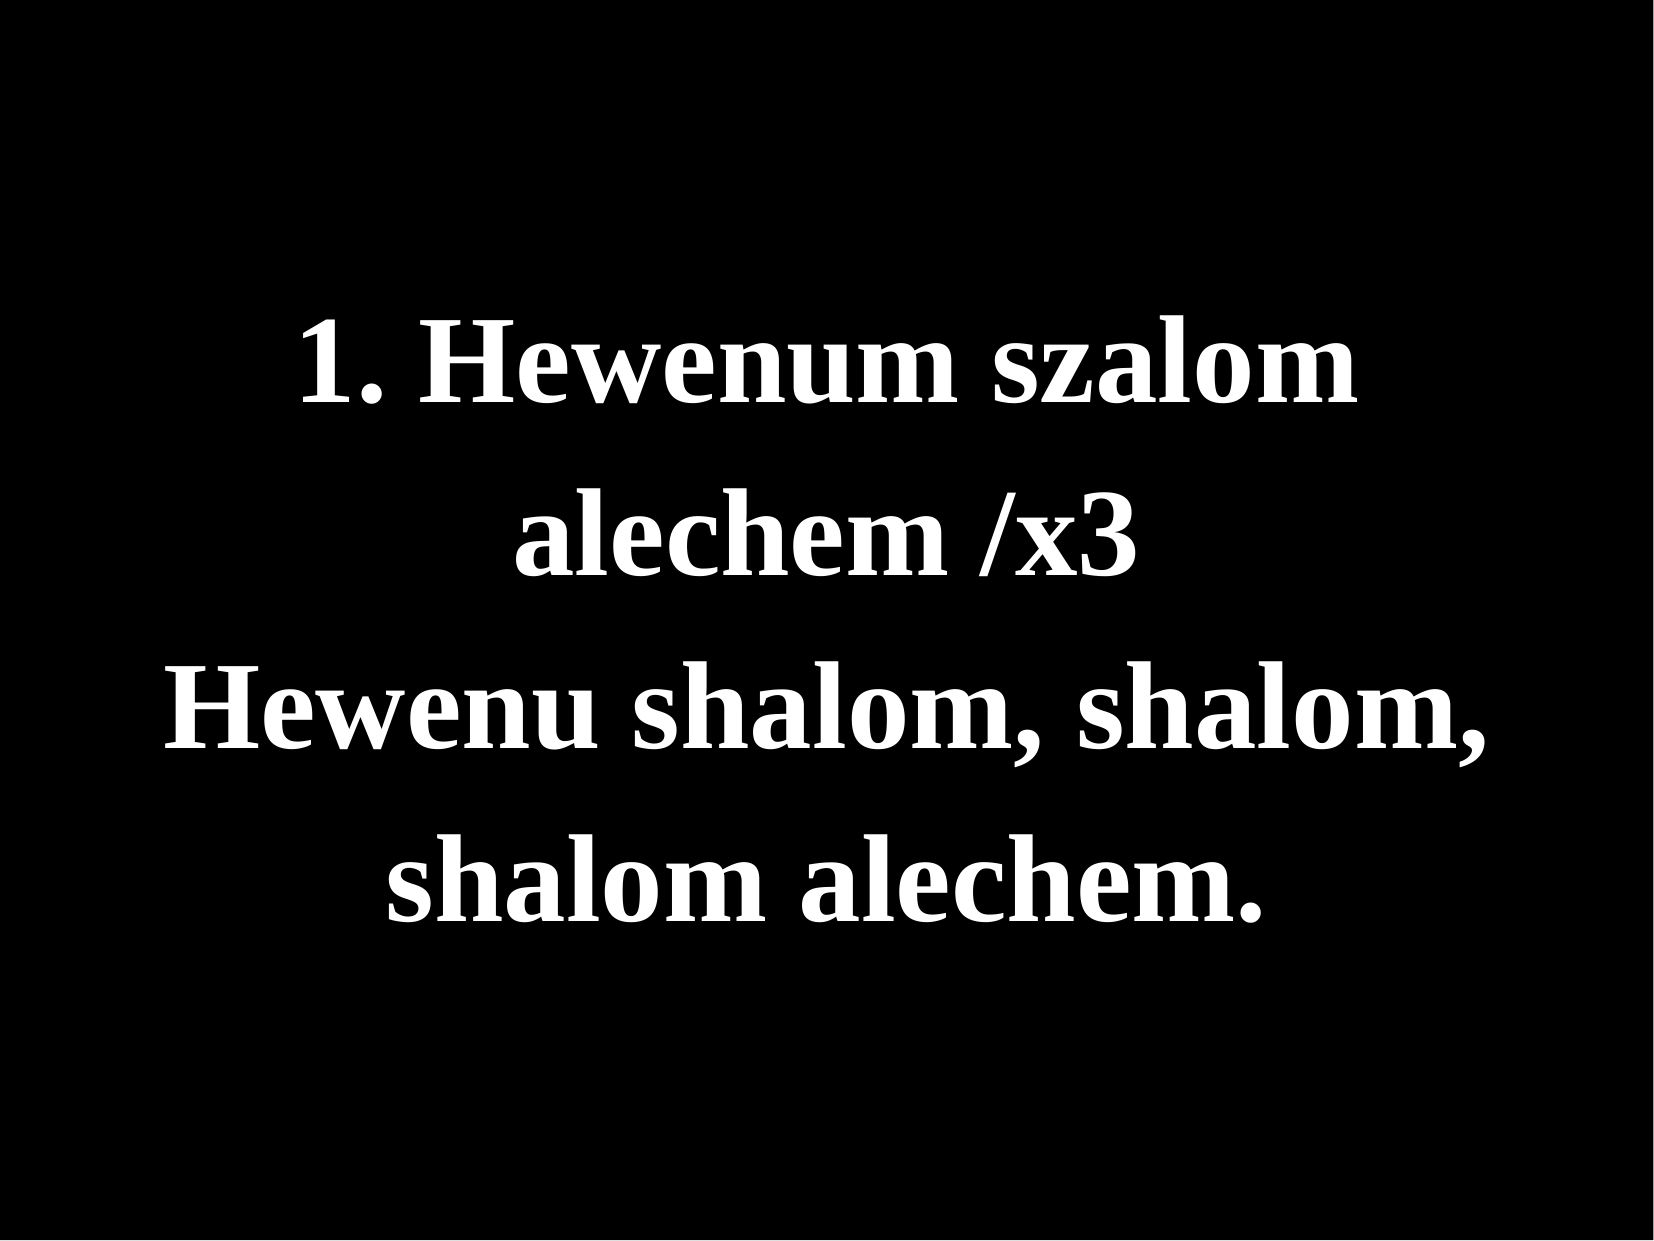

# 1. Hewenum szalom ppp alechem /x3 ppp Hewenu shalom, shalom, ppp shalom alechem.